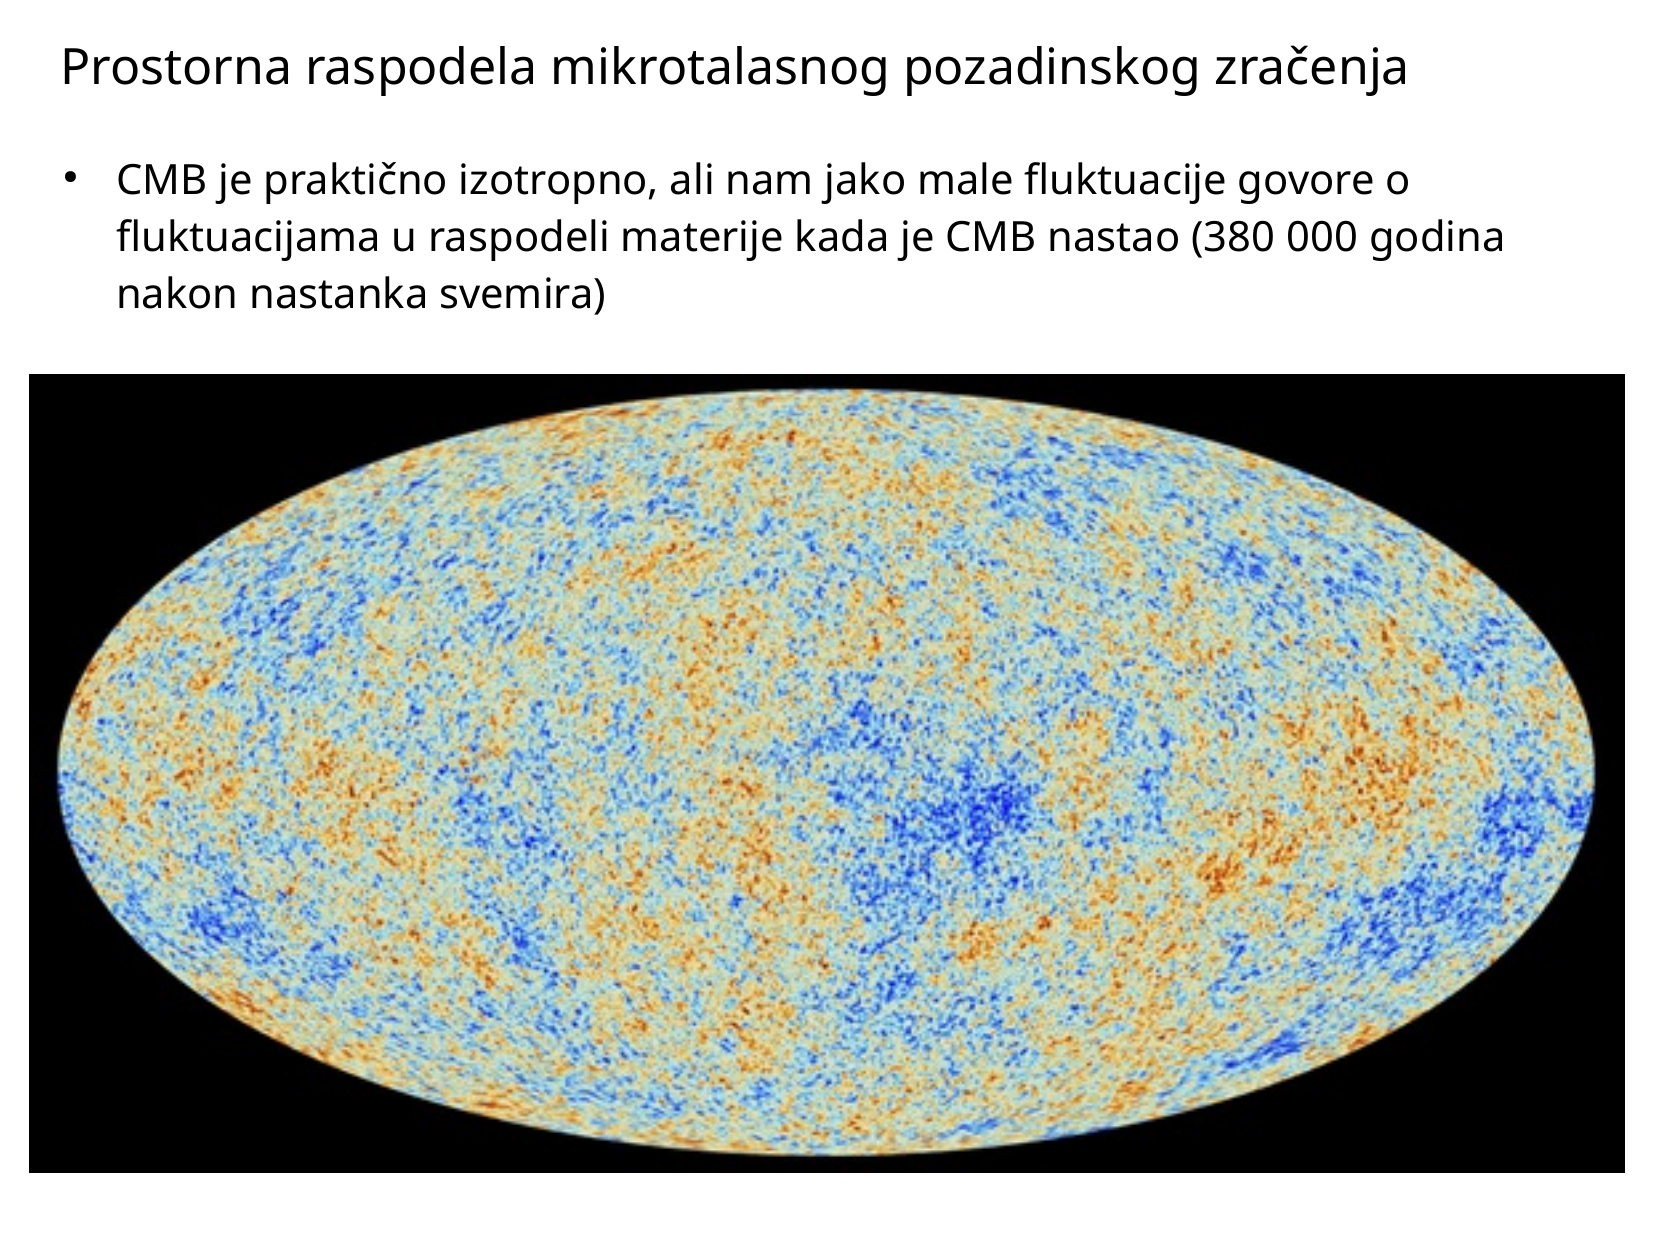

# Prostorna raspodela mikrotalasnog pozadinskog zračenja
CMB je praktično izotropno, ali nam jako male fluktuacije govore o fluktuacijama u raspodeli materije kada je CMB nastao (380 000 godina nakon nastanka svemira)